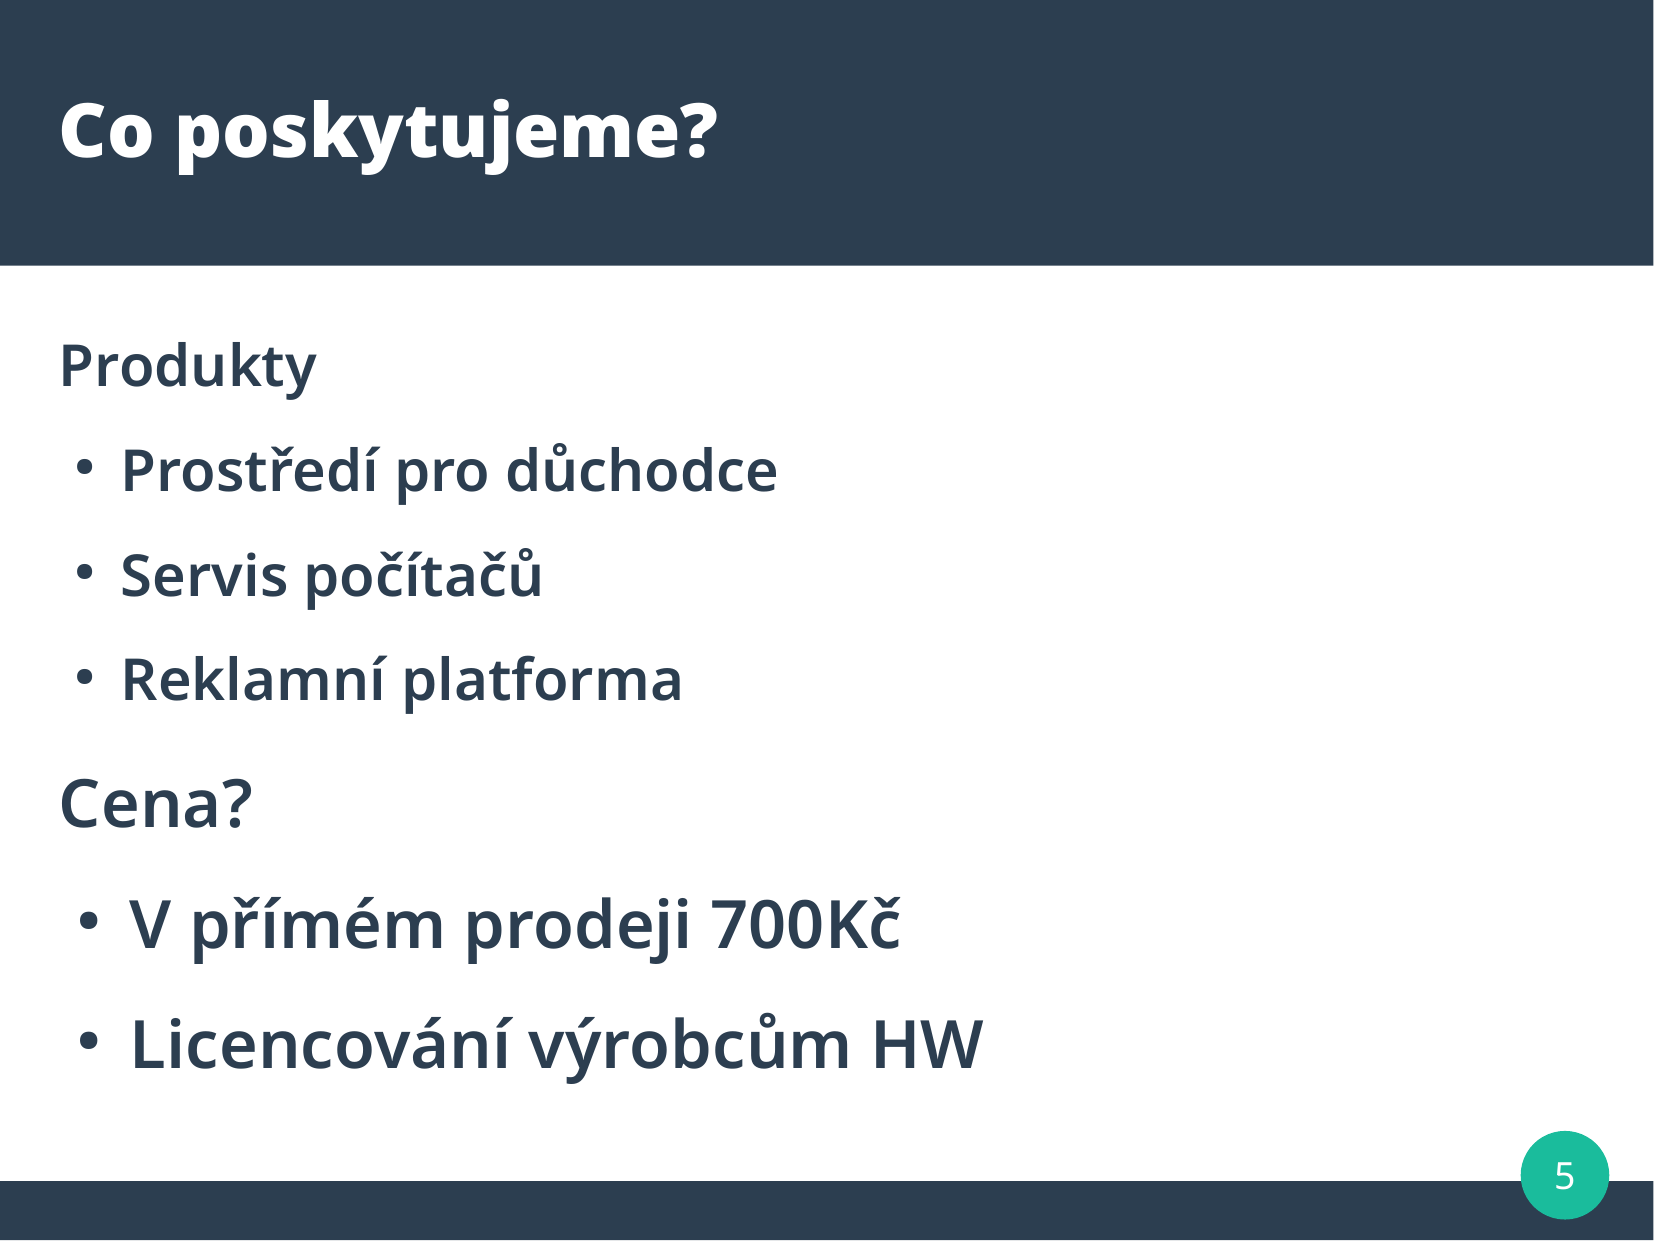

# Co poskytujeme?
Produkty
Prostředí pro důchodce
Servis počítačů
Reklamní platforma
Cena?
V přímém prodeji 700Kč
Licencování výrobcům HW
5